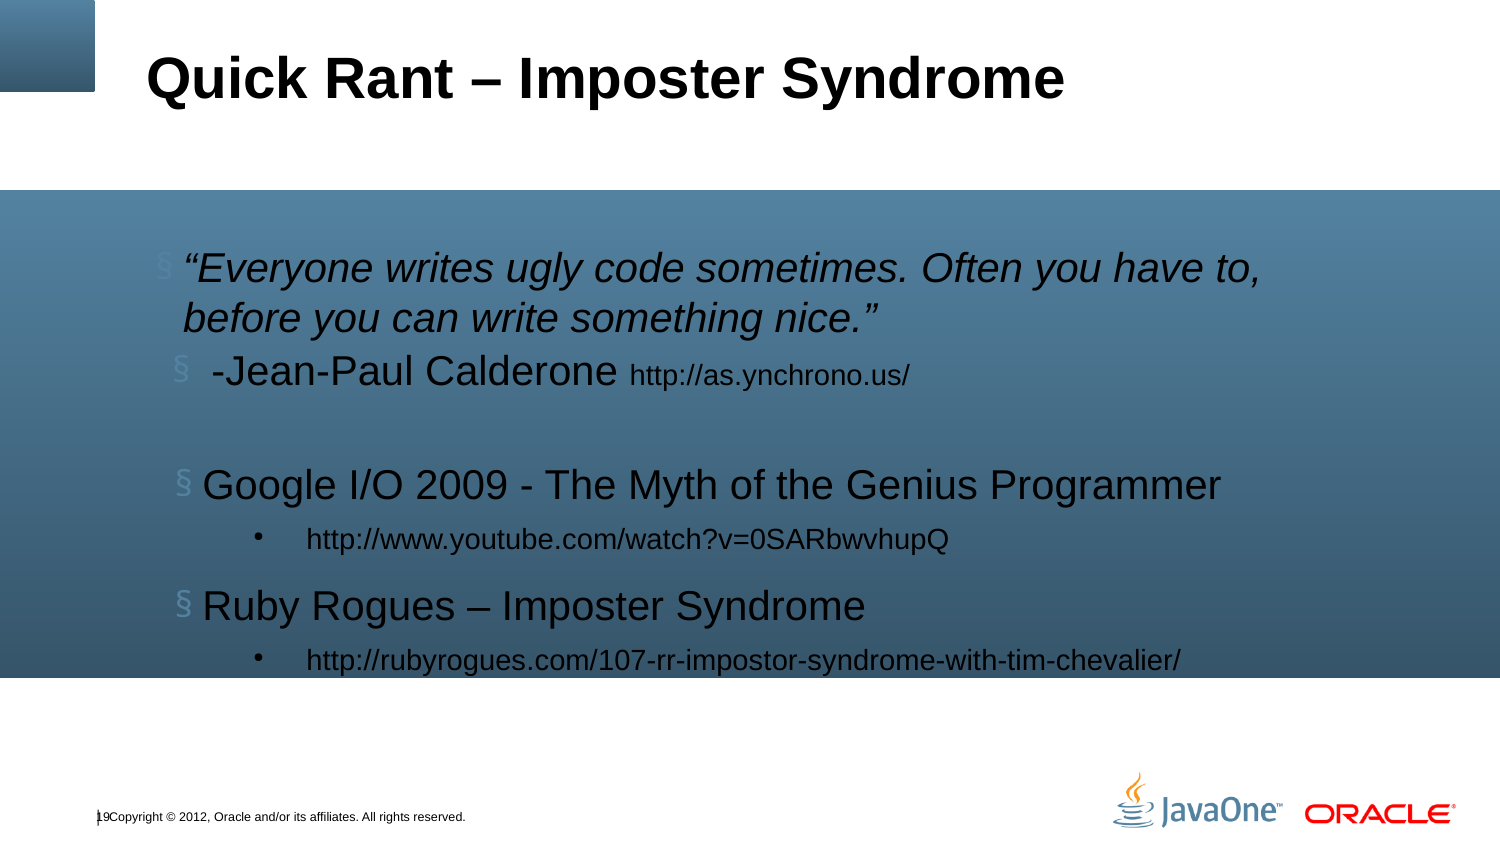

Quick Rant – Imposter Syndrome
“Everyone writes ugly code sometimes. Often you have to, before you can write something nice.”
# -Jean-Paul Calderone http://as.ynchrono.us/
Google I/O 2009 - The Myth of the Genius Programmer
http://www.youtube.com/watch?v=0SARbwvhupQ
Ruby Rogues – Imposter Syndrome
http://rubyrogues.com/107-rr-impostor-syndrome-with-tim-chevalier/